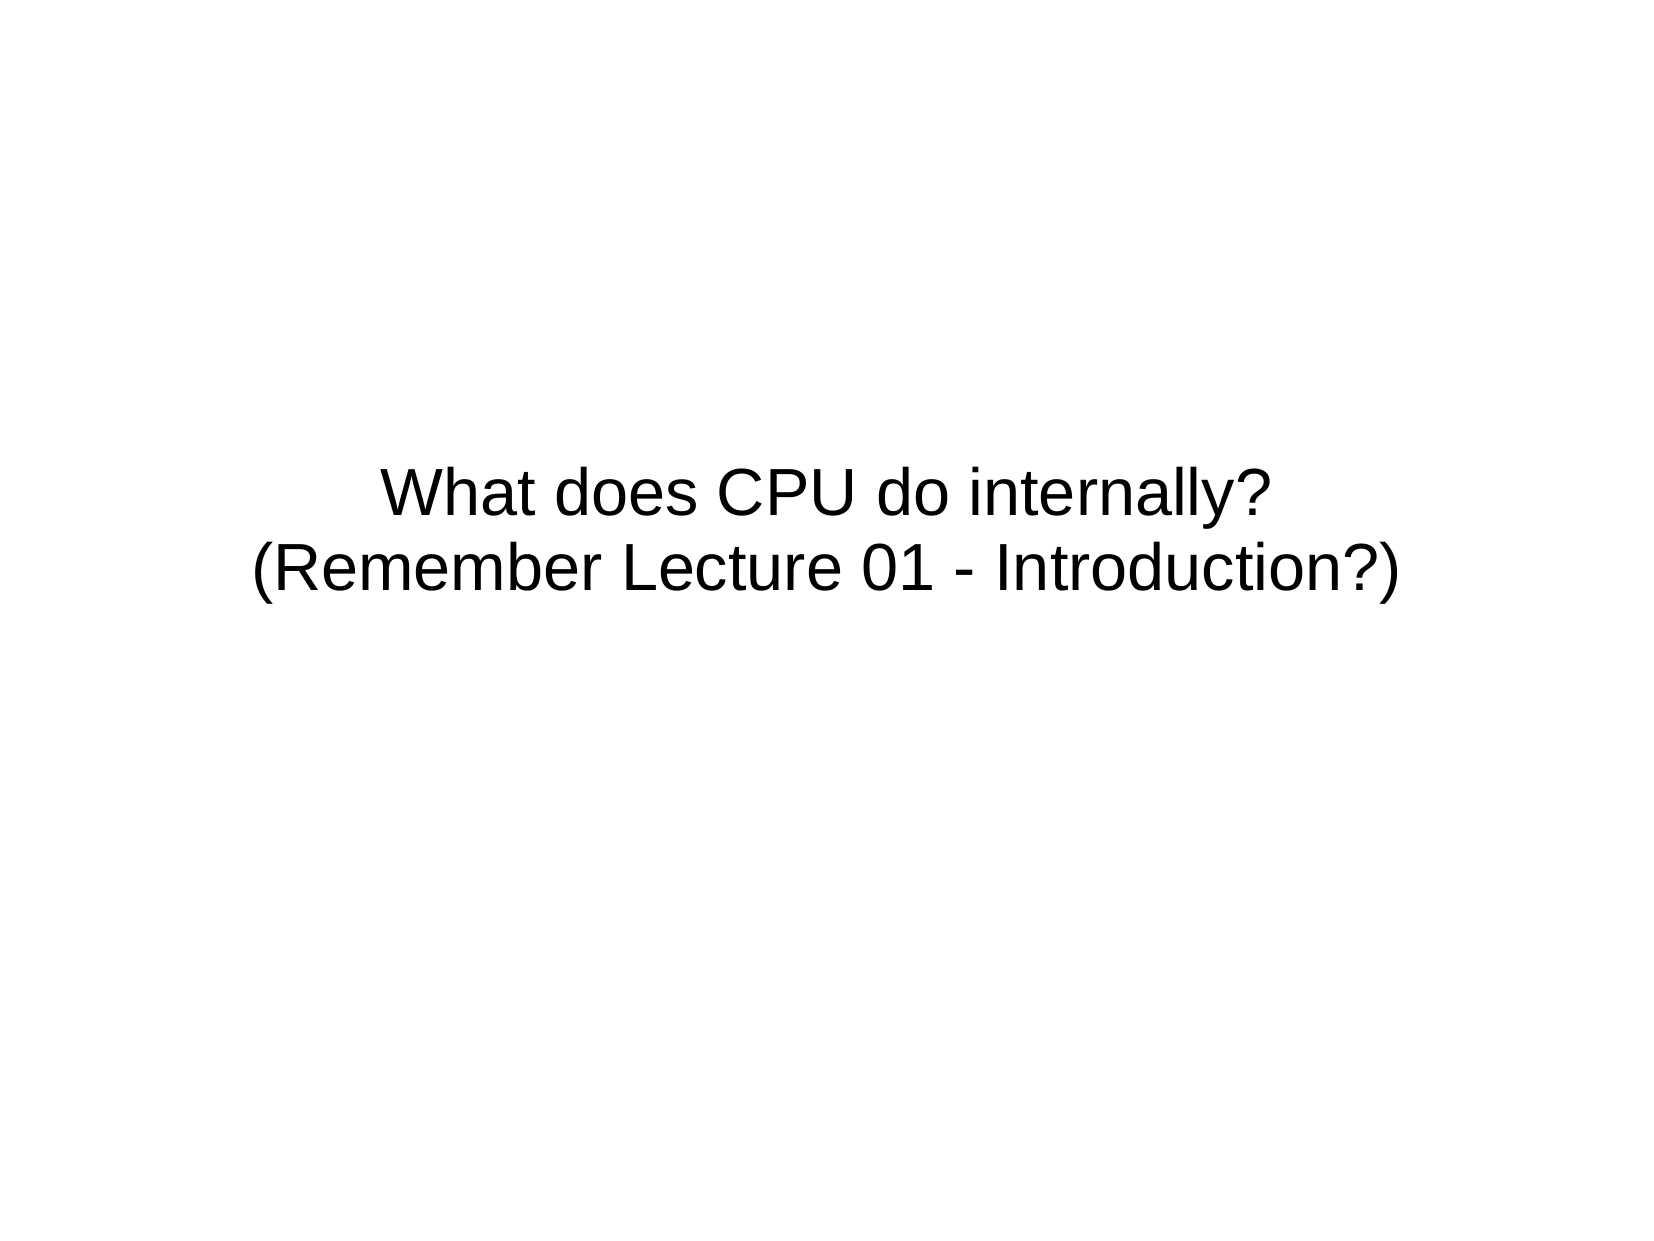

# What does CPU do internally?
(Remember Lecture 01 - Introduction?)